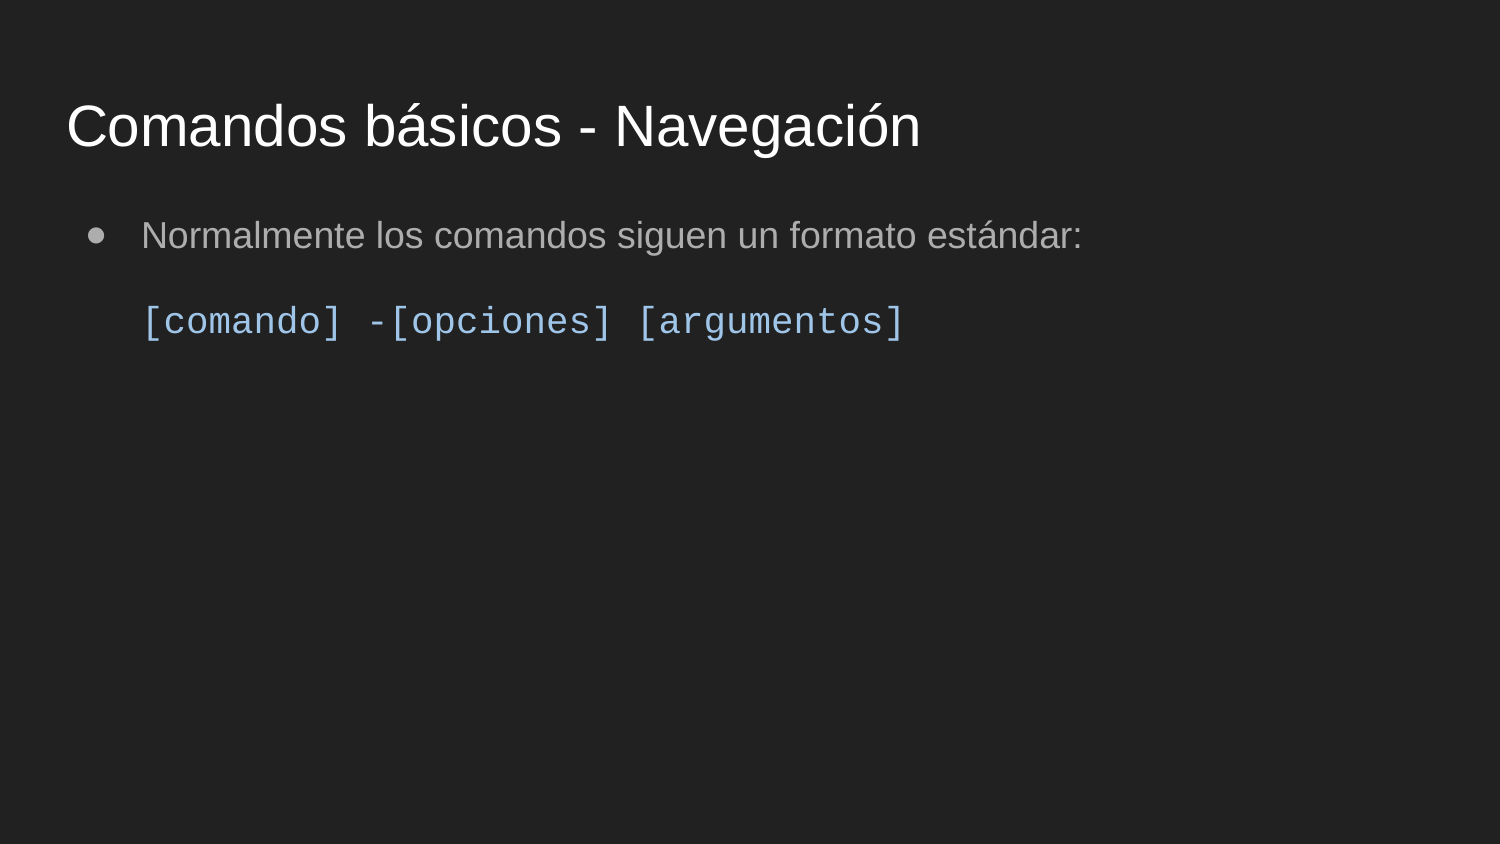

# Comandos básicos - Navegación
Normalmente los comandos siguen un formato estándar:
[comando] -[opciones] [argumentos]